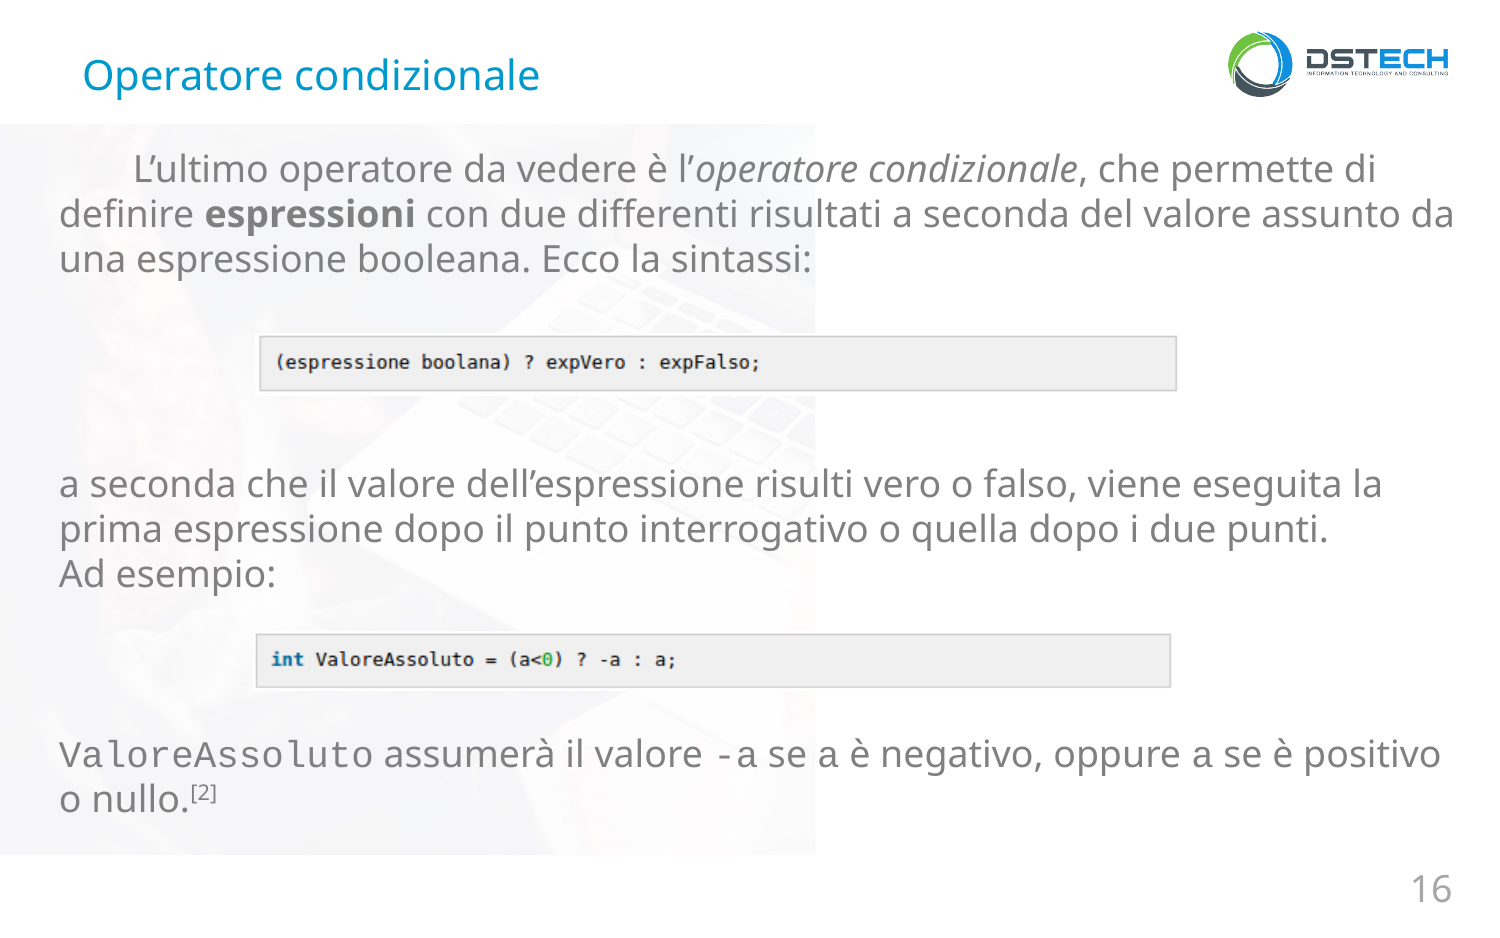

Operatore condizionale
	L’ultimo operatore da vedere è l’operatore condizionale, che permette di definire espressioni con due differenti risultati a seconda del valore assunto da una espressione booleana. Ecco la sintassi:
a seconda che il valore dell’espressione risulti vero o falso, viene eseguita la prima espressione dopo il punto interrogativo o quella dopo i due punti.
Ad esempio:
ValoreAssoluto assumerà il valore -a se a è negativo, oppure a se è positivo o nullo.[2]
16